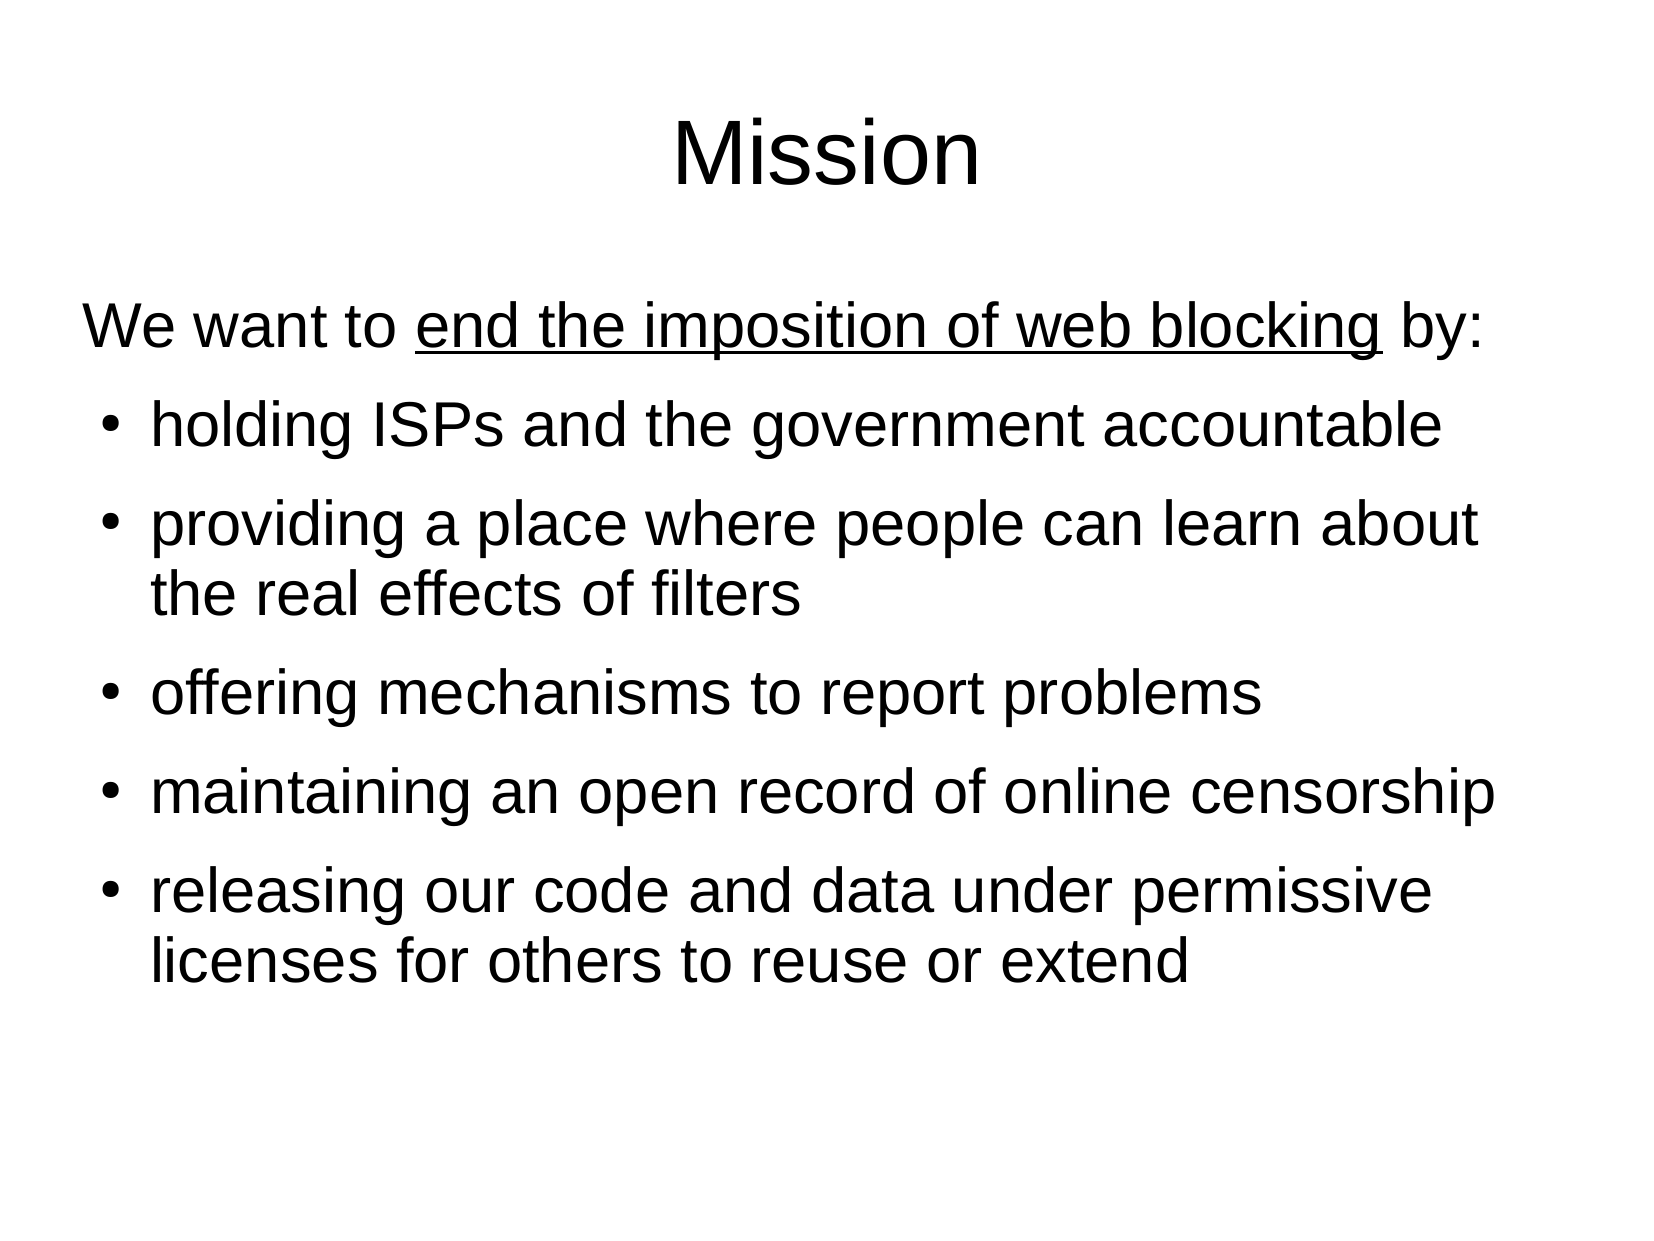

# Mission
We want to end the imposition of web blocking by:
holding ISPs and the government accountable
providing a place where people can learn about the real effects of filters
offering mechanisms to report problems
maintaining an open record of online censorship
releasing our code and data under permissive licenses for others to reuse or extend